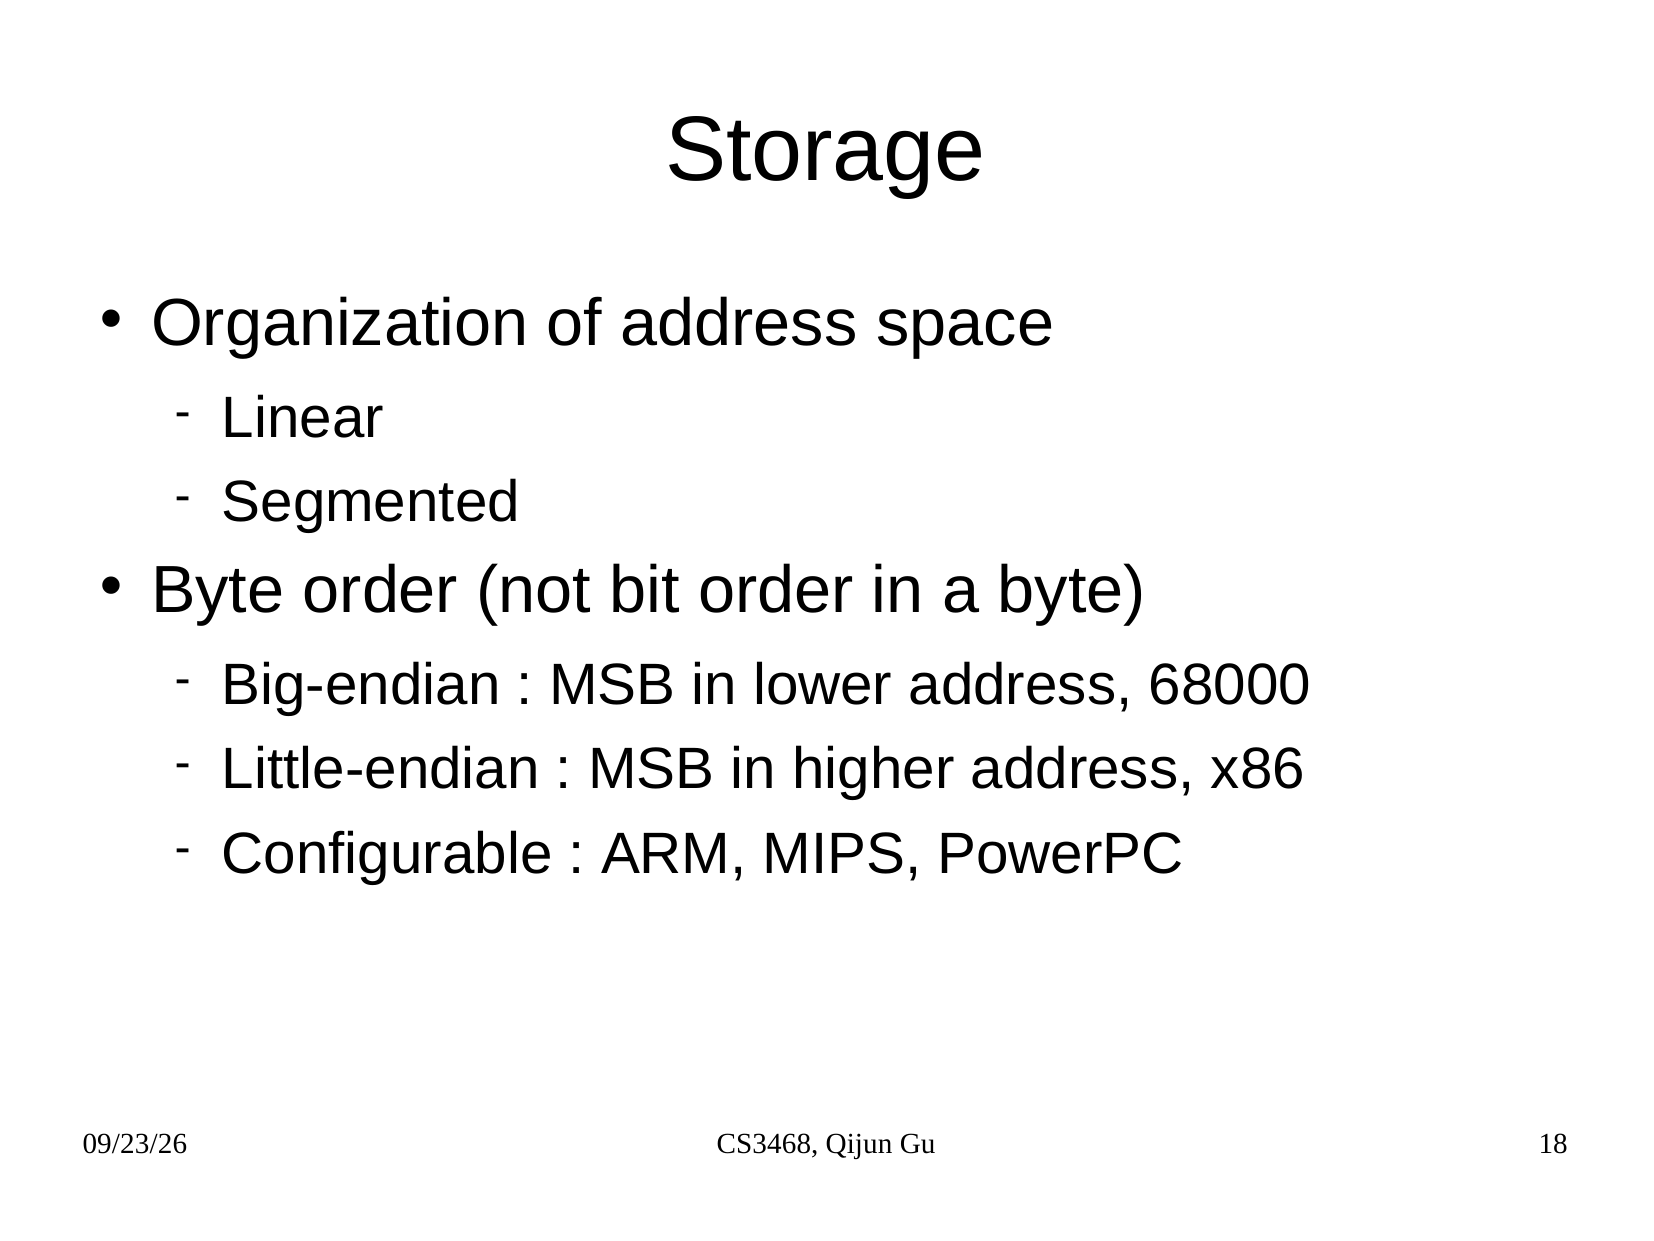

# Storage
Organization of address space
Linear
Segmented
Byte order (not bit order in a byte)
Big-endian : MSB in lower address, 68000
Little-endian : MSB in higher address, x86
Configurable : ARM, MIPS, PowerPC
CS3468, Qijun Gu
18